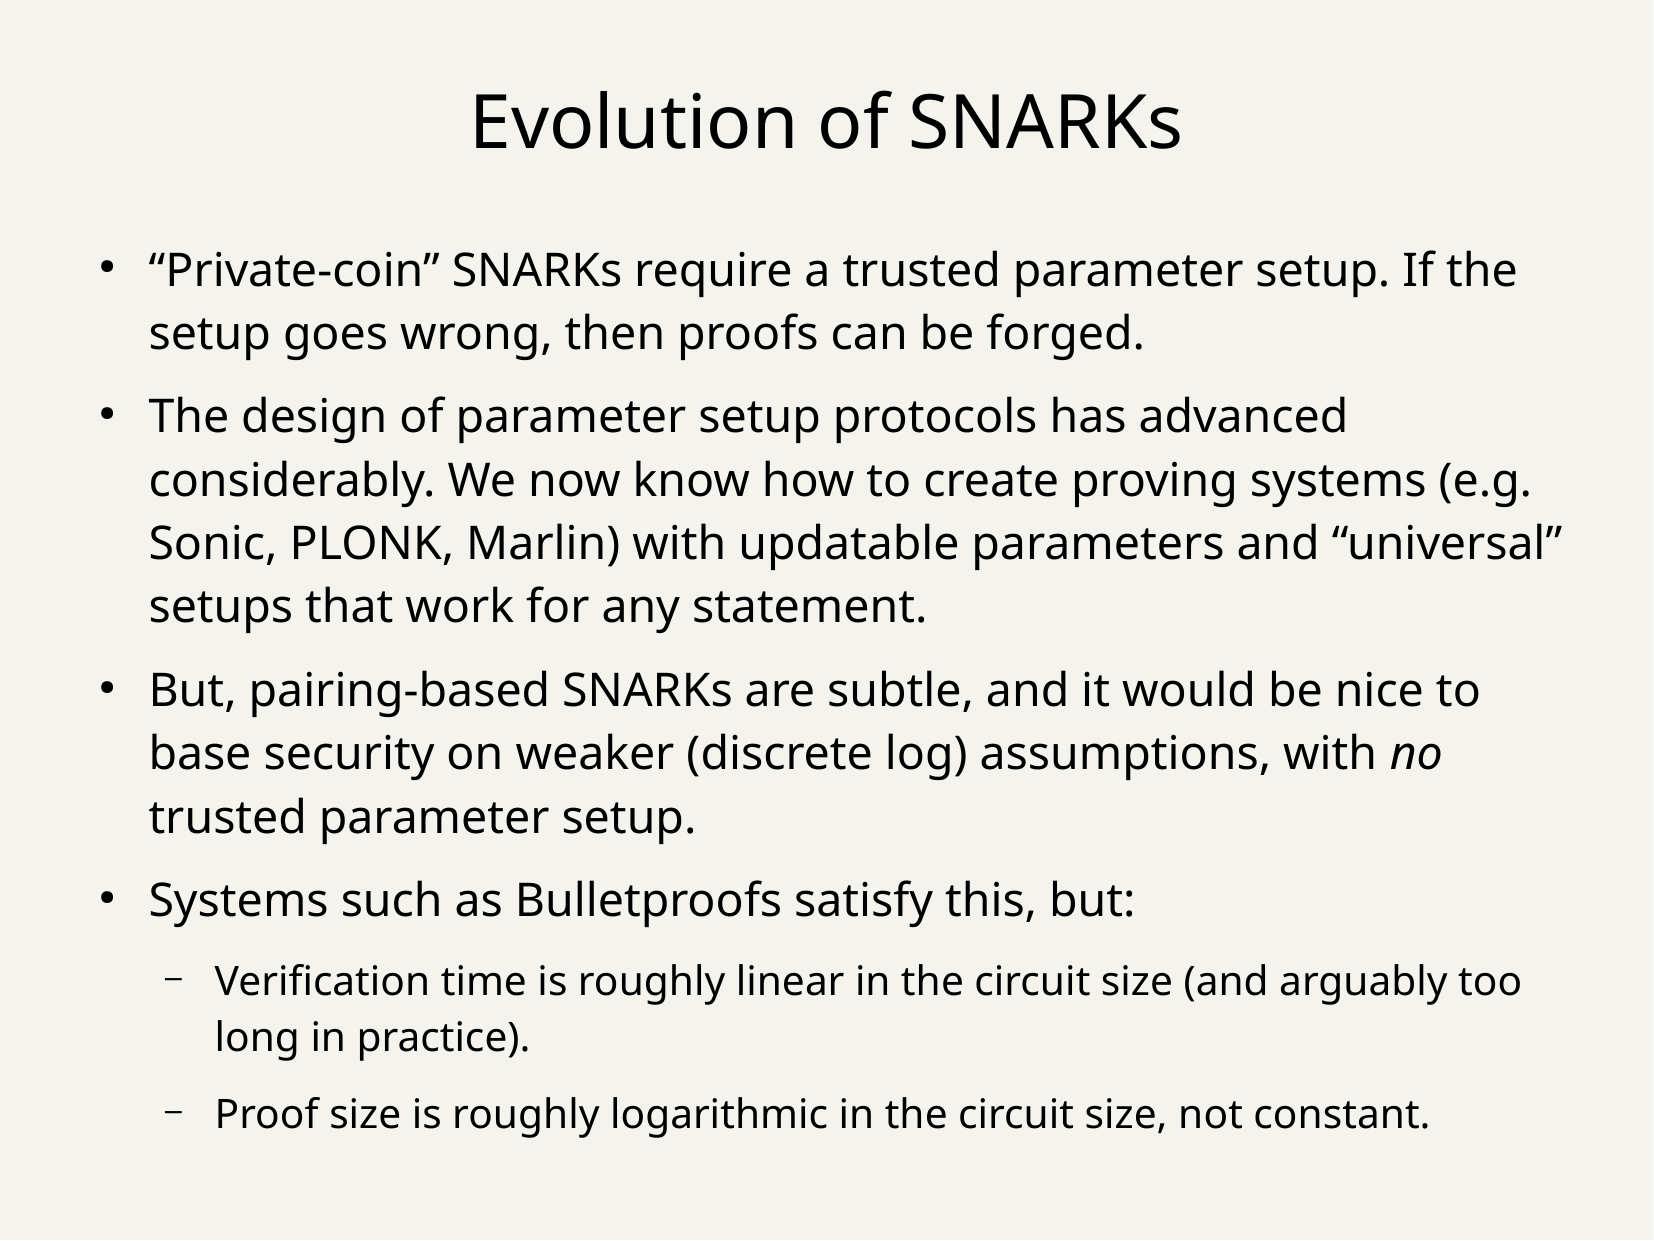

# Evolution of SNARKs
“Private-coin” SNARKs require a trusted parameter setup. If the setup goes wrong, then proofs can be forged.
The design of parameter setup protocols has advanced considerably. We now know how to create proving systems (e.g. Sonic, PLONK, Marlin) with updatable parameters and “universal” setups that work for any statement.
But, pairing-based SNARKs are subtle, and it would be nice to base security on weaker (discrete log) assumptions, with no trusted parameter setup.
Systems such as Bulletproofs satisfy this, but:
Verification time is roughly linear in the circuit size (and arguably too long in practice).
Proof size is roughly logarithmic in the circuit size, not constant.